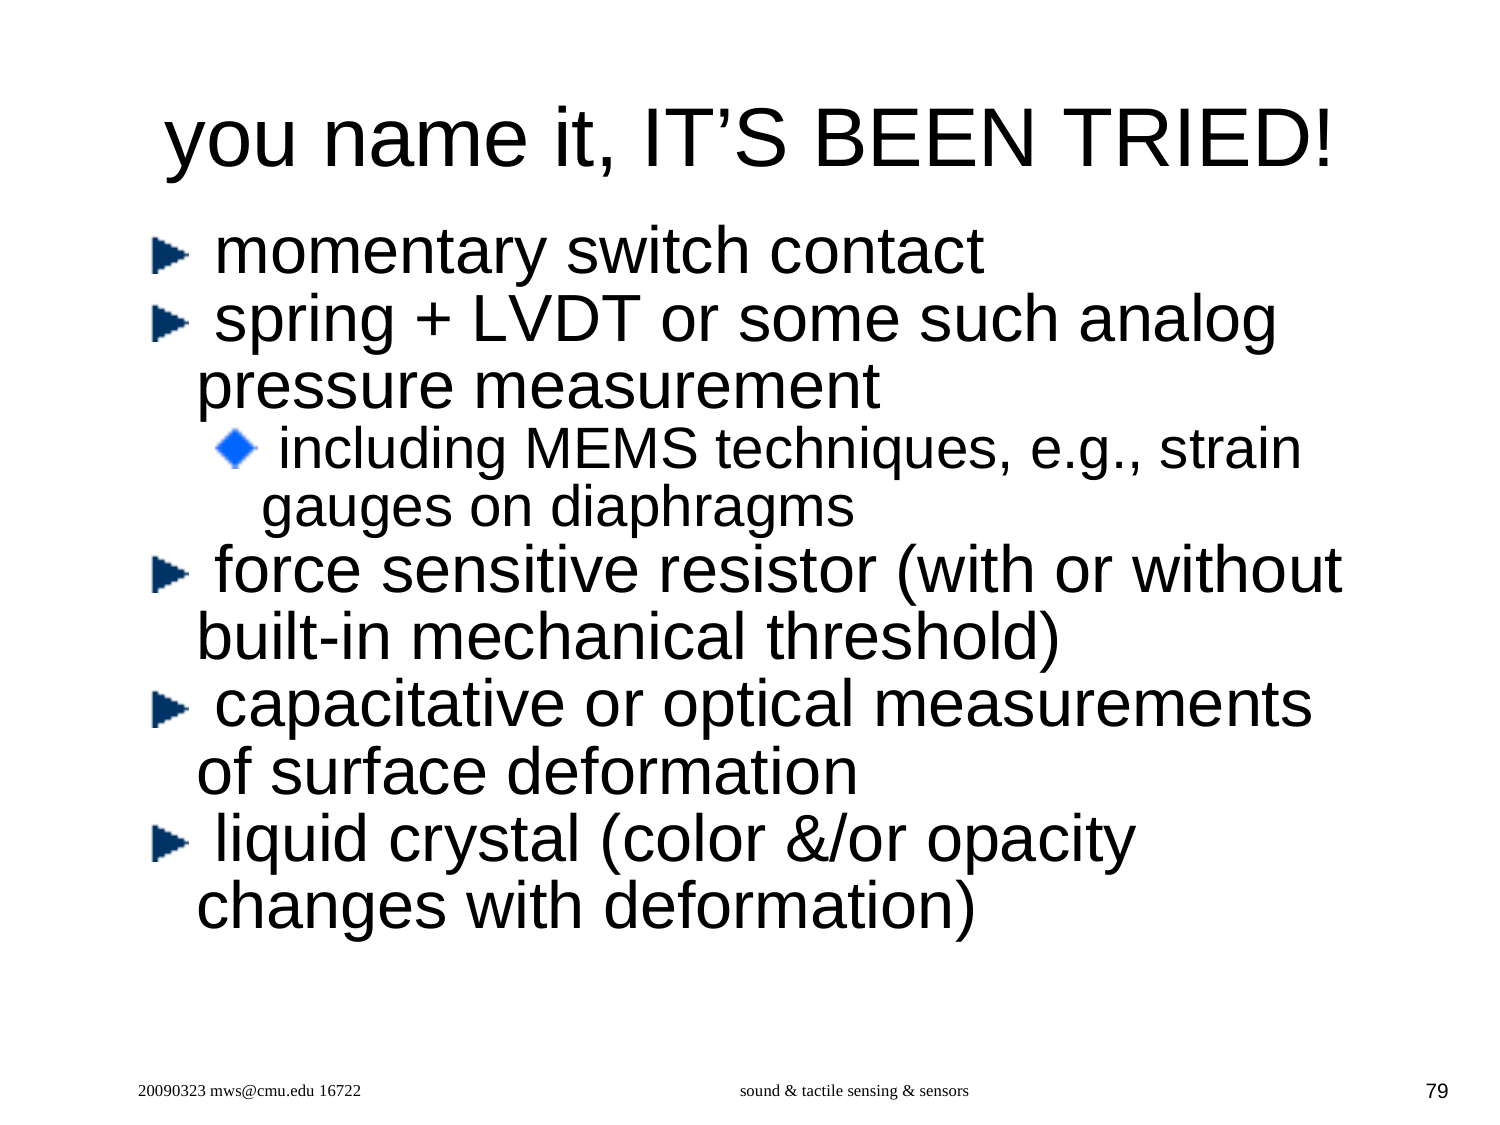

# you name it, IT’S BEEN TRIED!
 momentary switch contact
 spring + LVDT or some such analog pressure measurement
 including MEMS techniques, e.g., strain gauges on diaphragms
 force sensitive resistor (with or without built-in mechanical threshold)
 capacitative or optical measurements of surface deformation
 liquid crystal (color &/or opacity changes with deformation)
79
20090323 mws@cmu.edu 16722
sound & tactile sensing & sensors